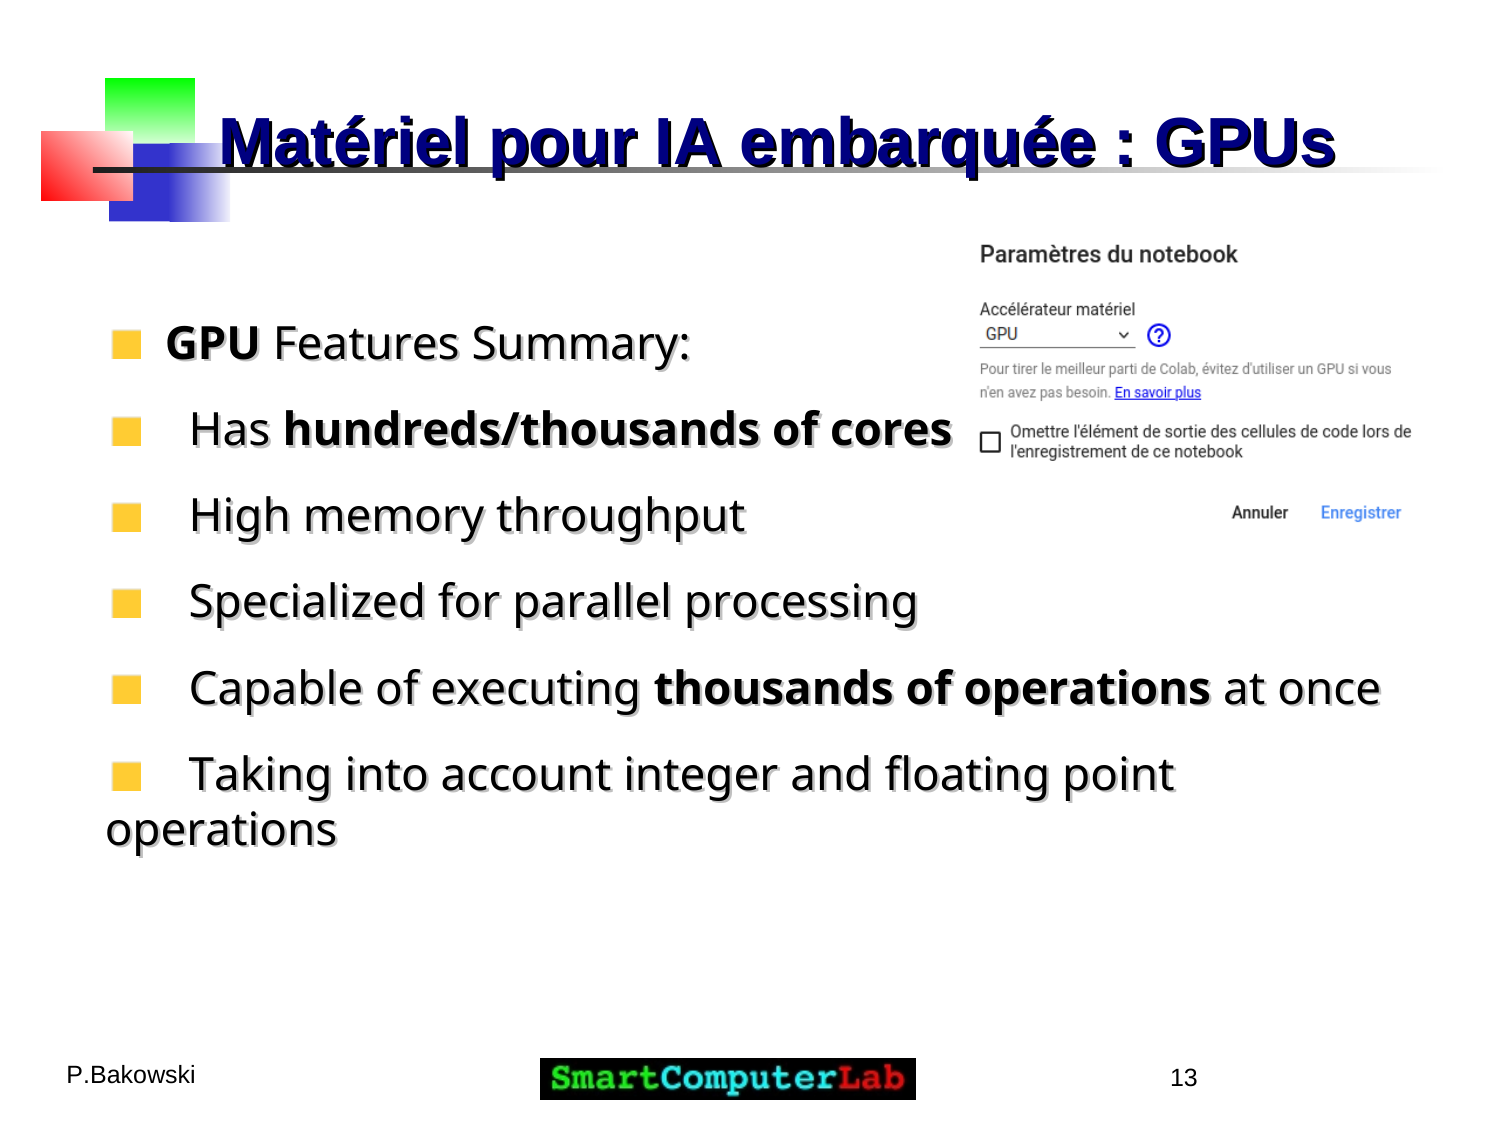

# Matériel pour IA embarquée : GPUs
 GPU Features Summary:
 Has hundreds/thousands of cores
 High memory throughput
 Specialized for parallel processing
 Capable of executing thousands of operations at once
 Taking into account integer and floating point operations
13